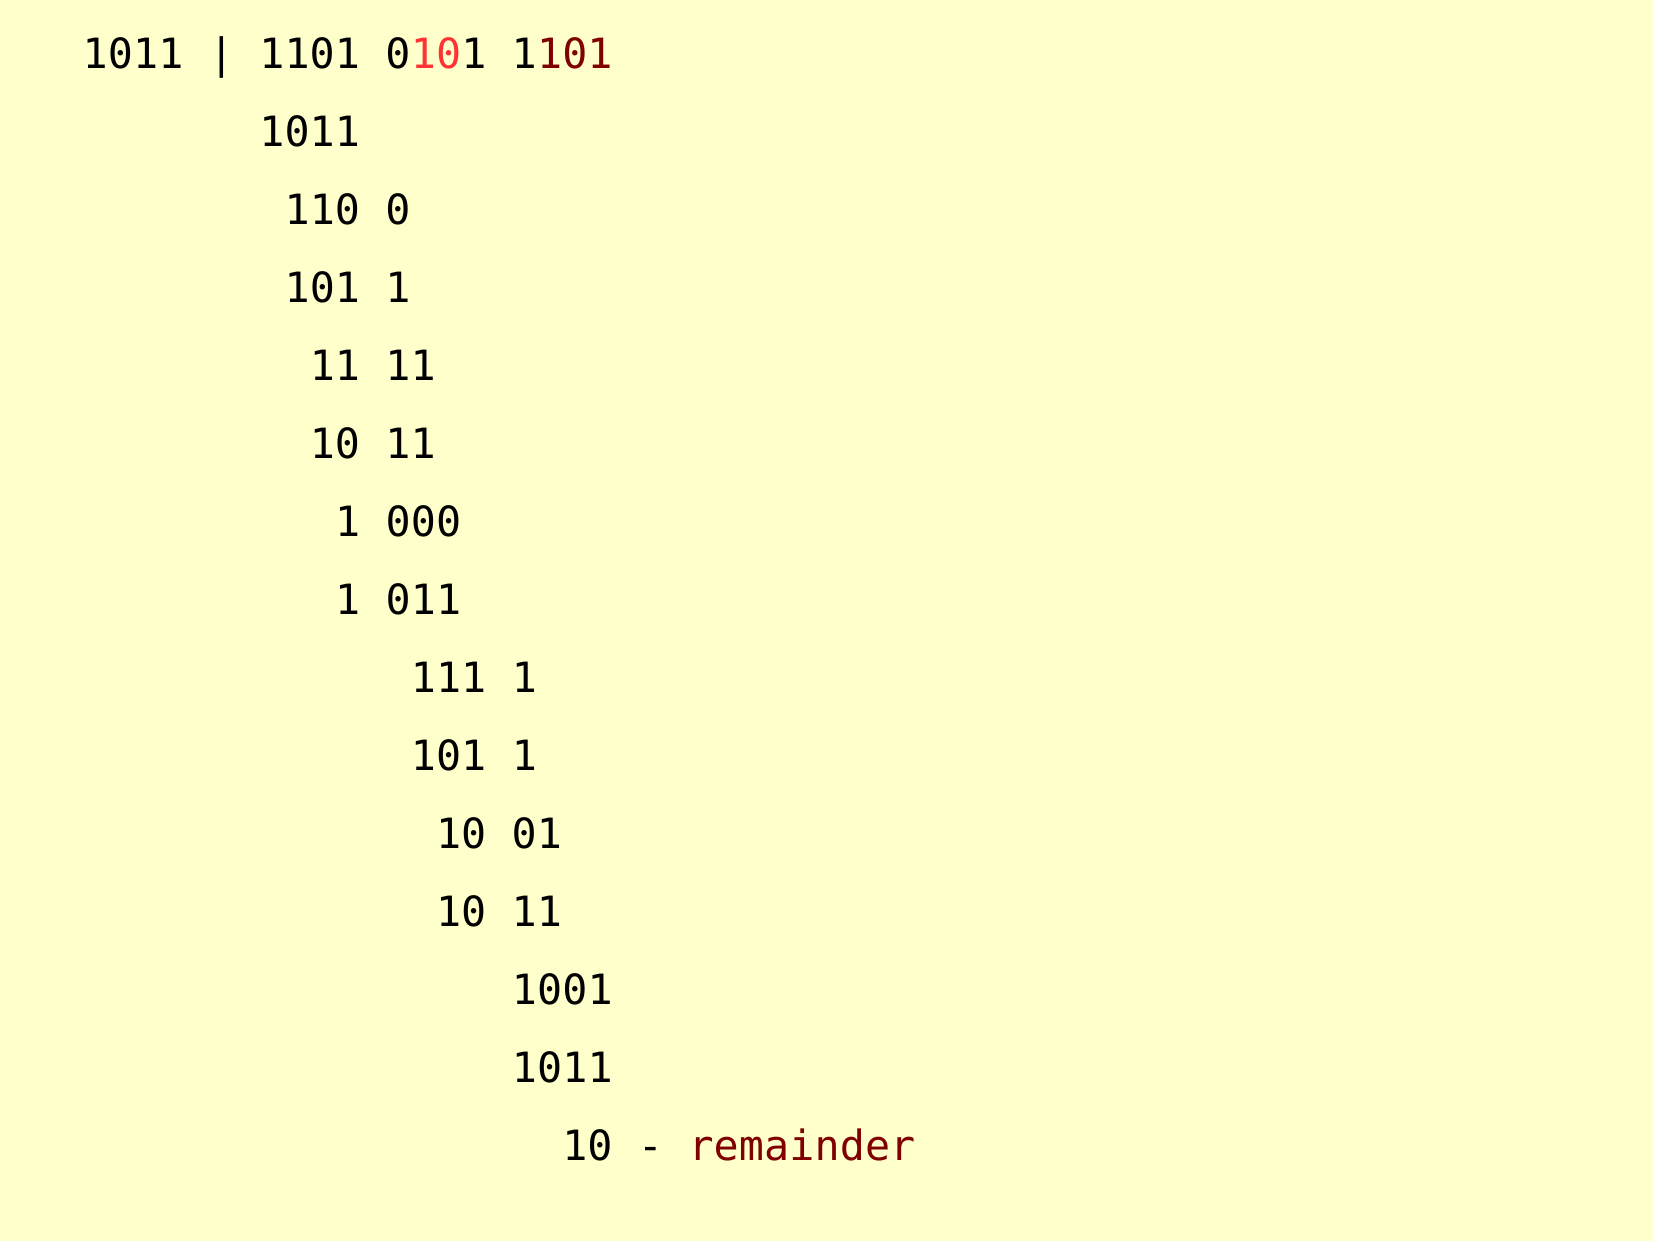

# 1011 | 1101 0101 1101
 1011
 110 0
 101 1
 11 11
 10 11
 1 000
 1 011
 111 1
 101 1
 10 01
 10 11
 1001
 1011
 10 - remainder